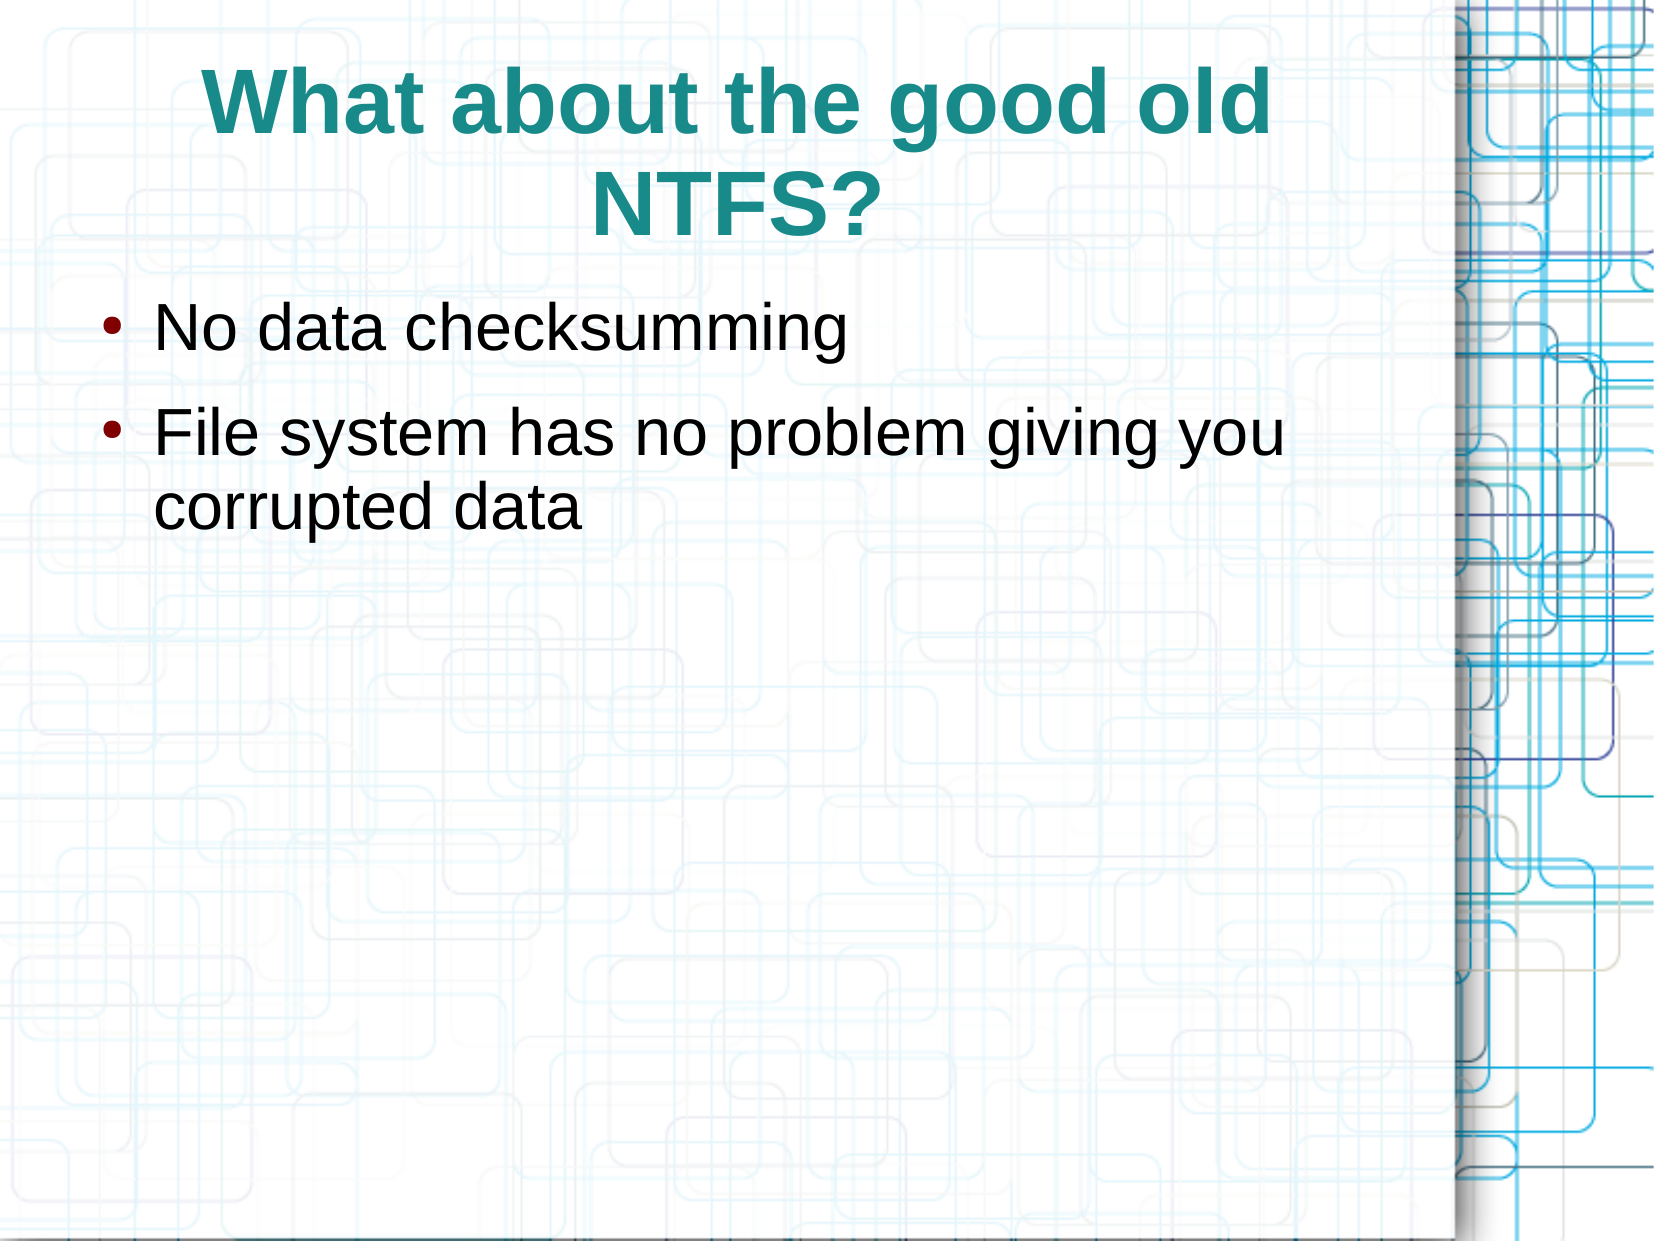

# What about the good old NTFS?
No data checksumming
File system has no problem giving you corrupted data